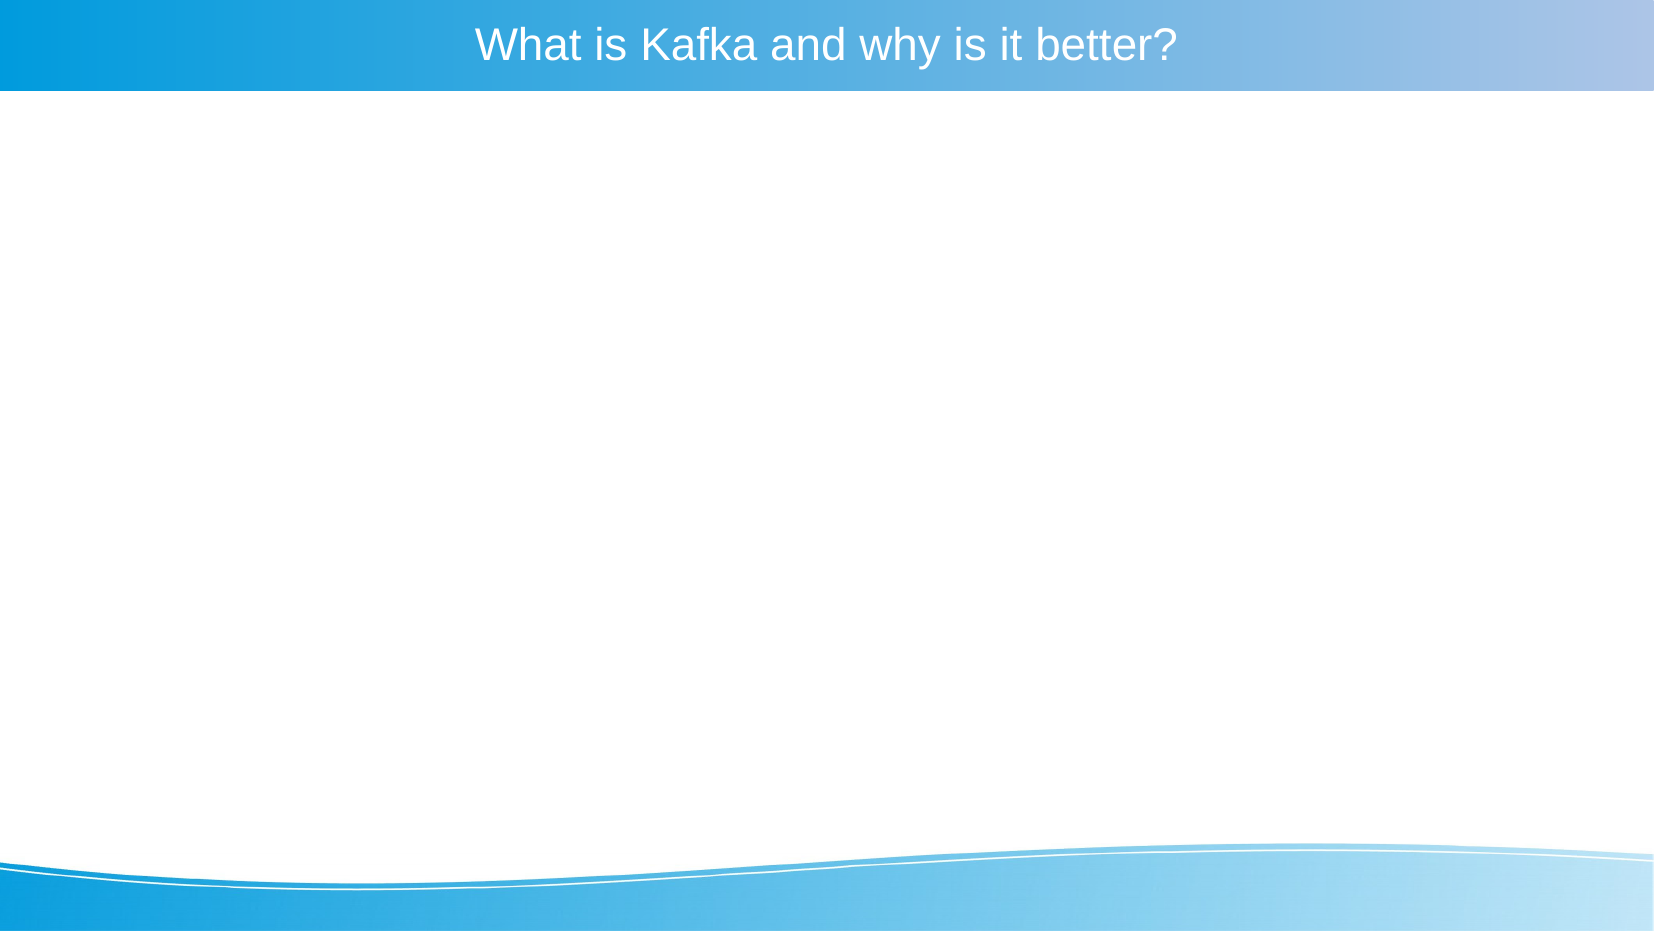

# What is Kafka and why is it better?